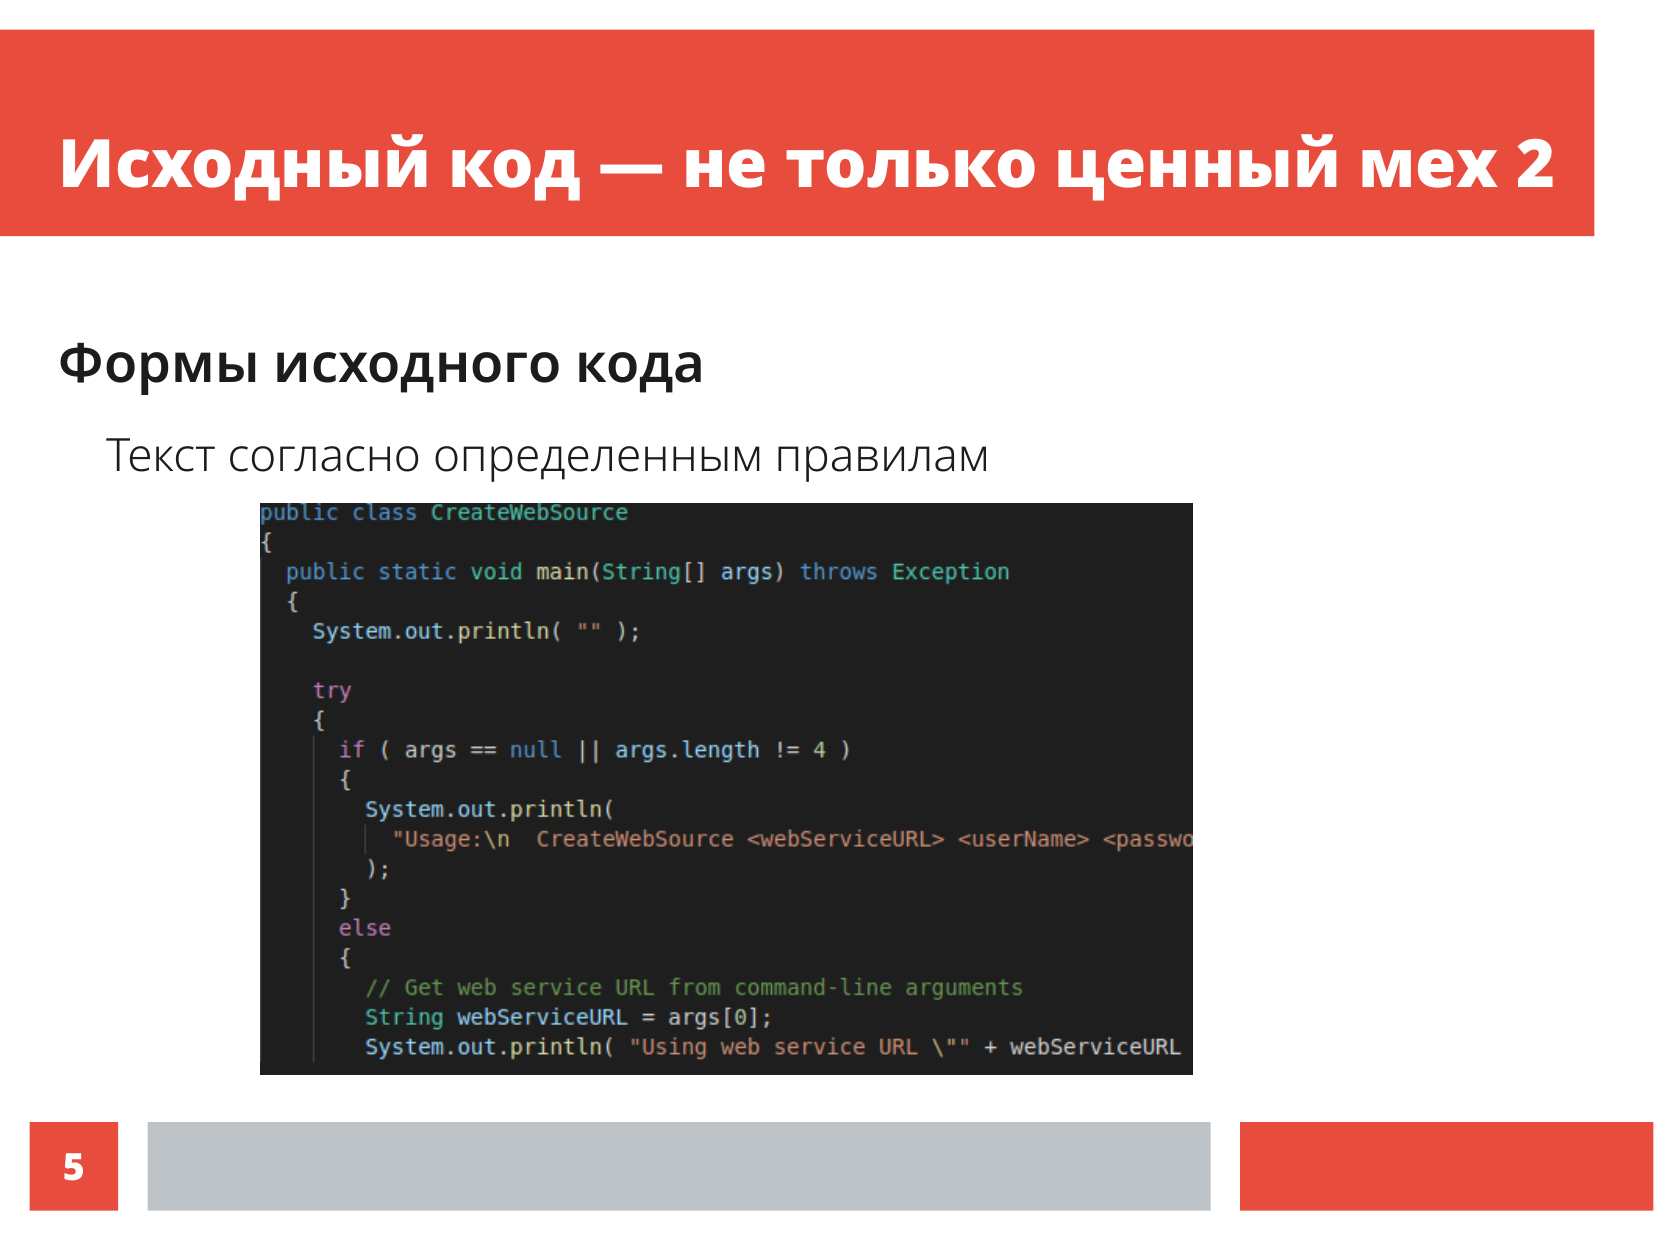

# Исходный код — не только ценный мех 2
Формы исходного кода
Текст согласно определенным правилам
5